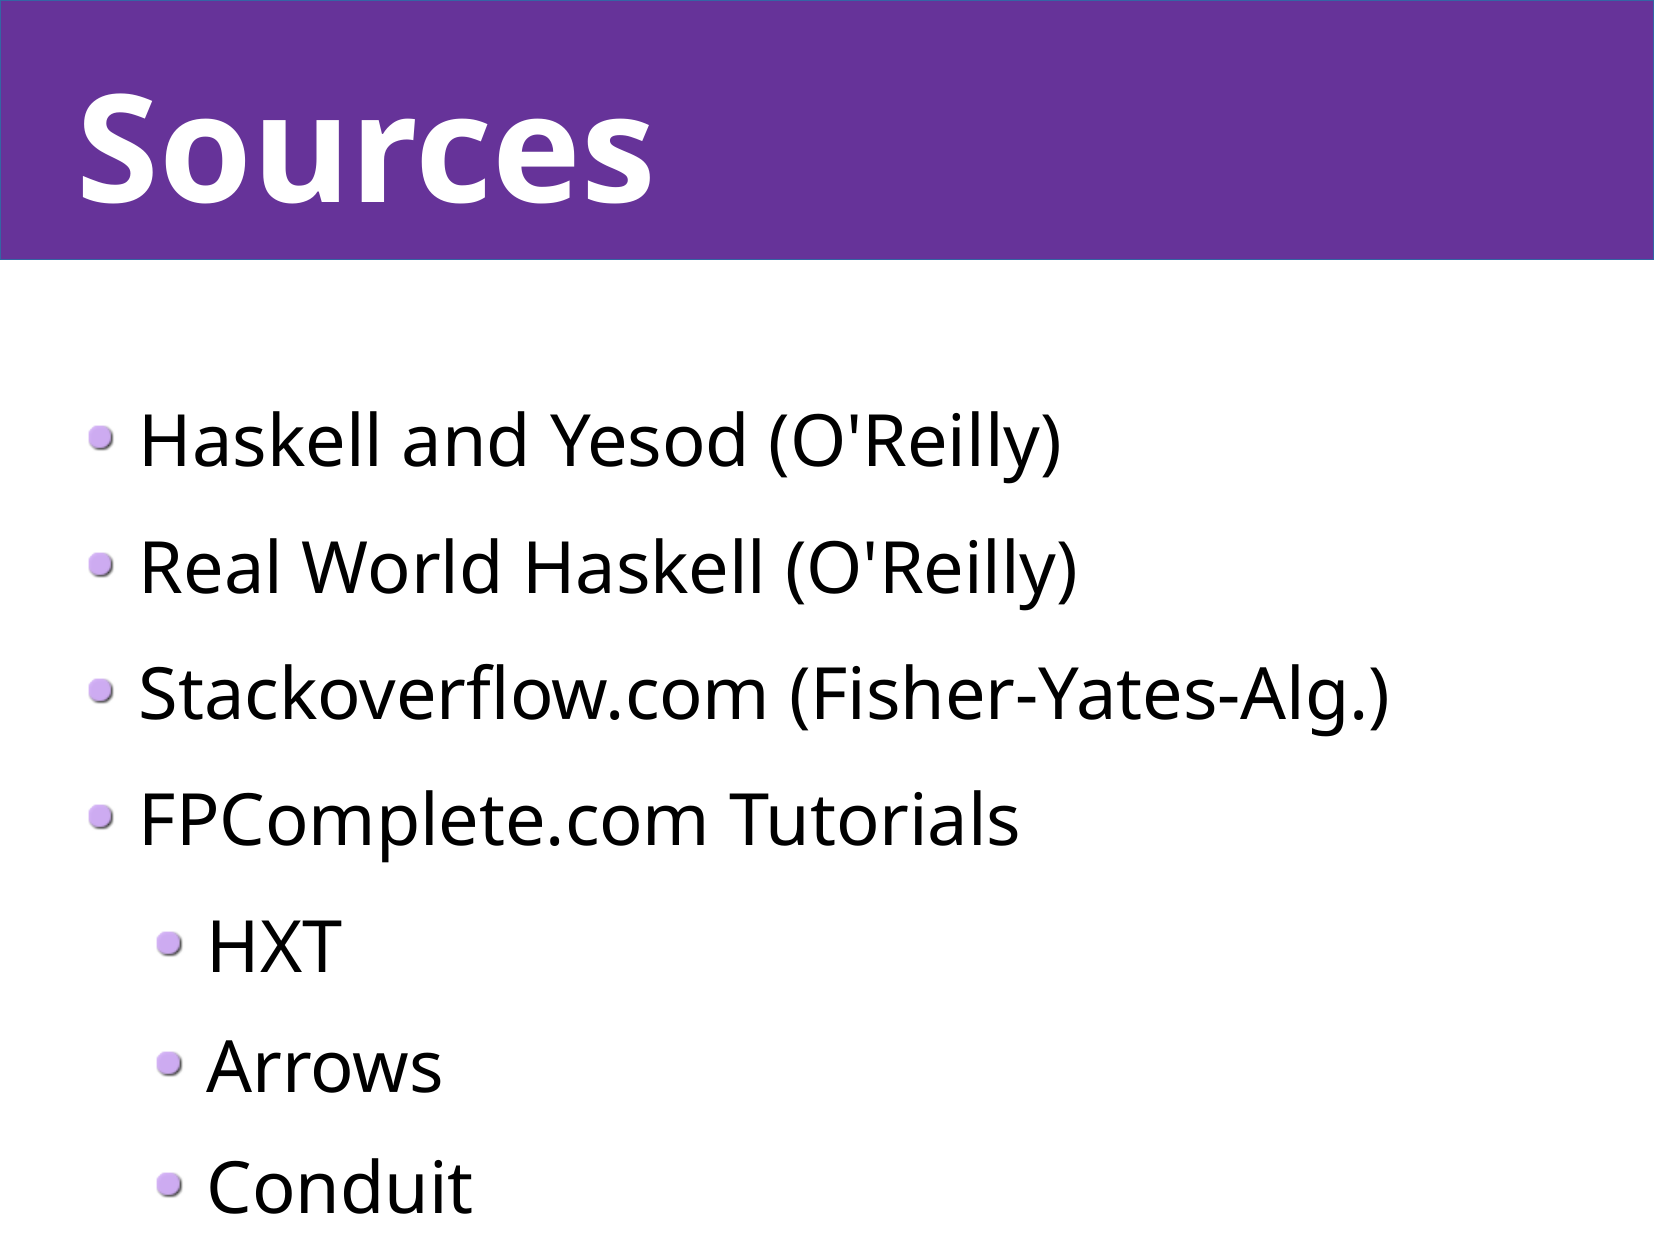

# Sources
Haskell and Yesod (O'Reilly)
Real World Haskell (O'Reilly)
Stackoverflow.com (Fisher-Yates-Alg.)
FPComplete.com Tutorials
HXT
Arrows
Conduit